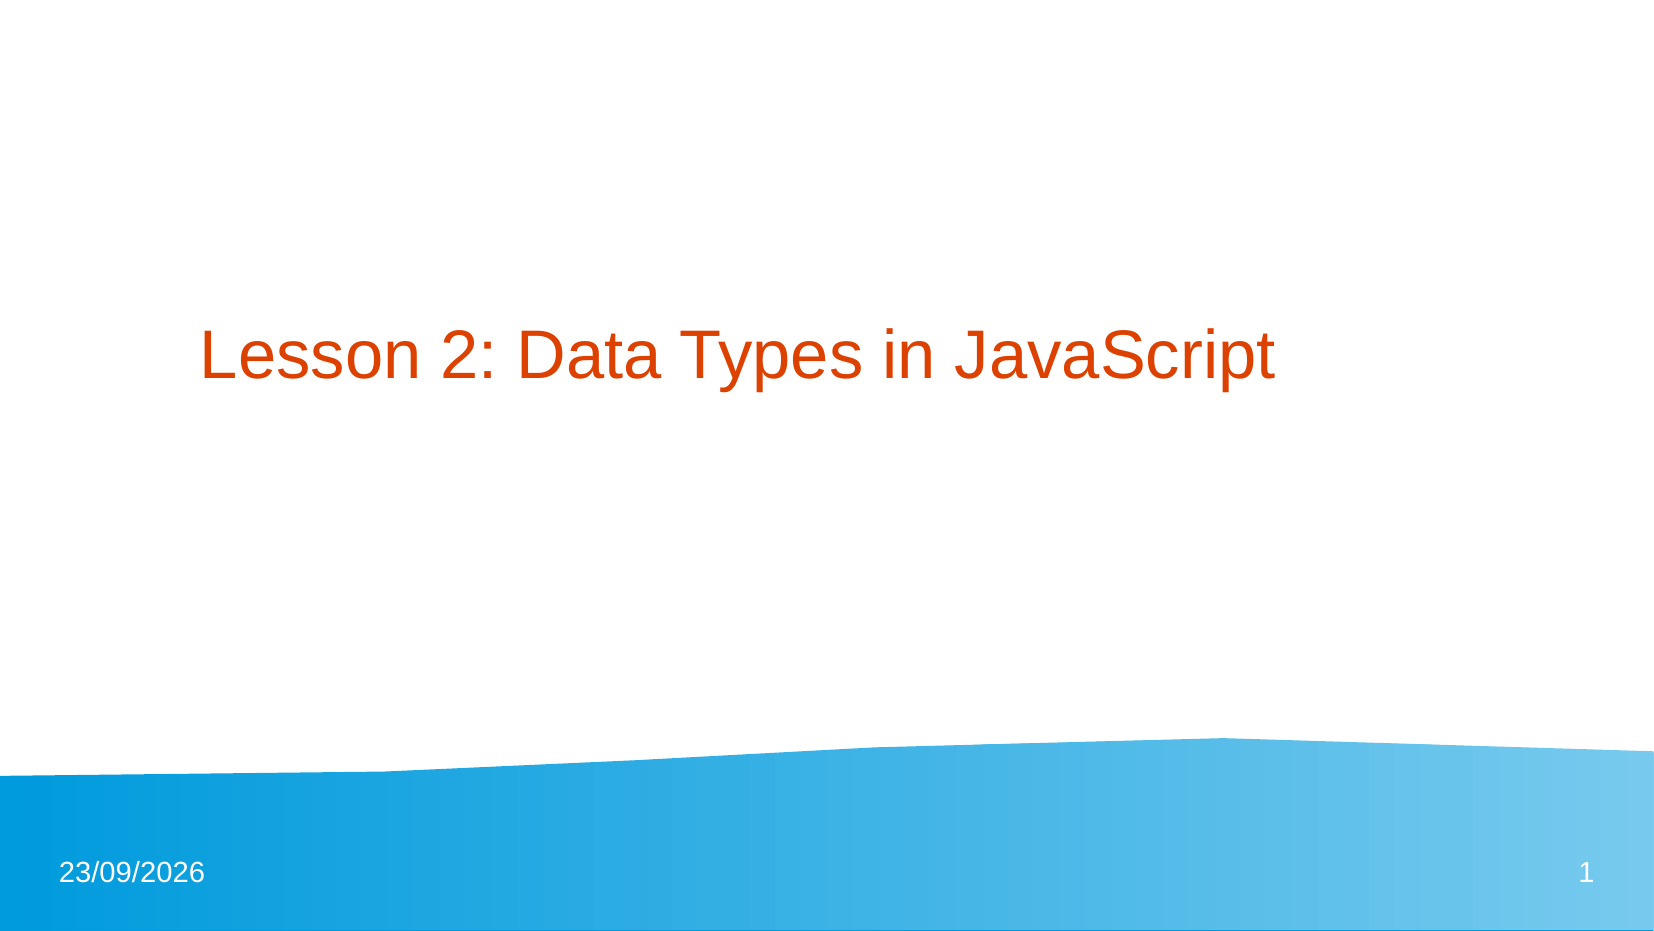

# Lesson 2: Data Types in JavaScript